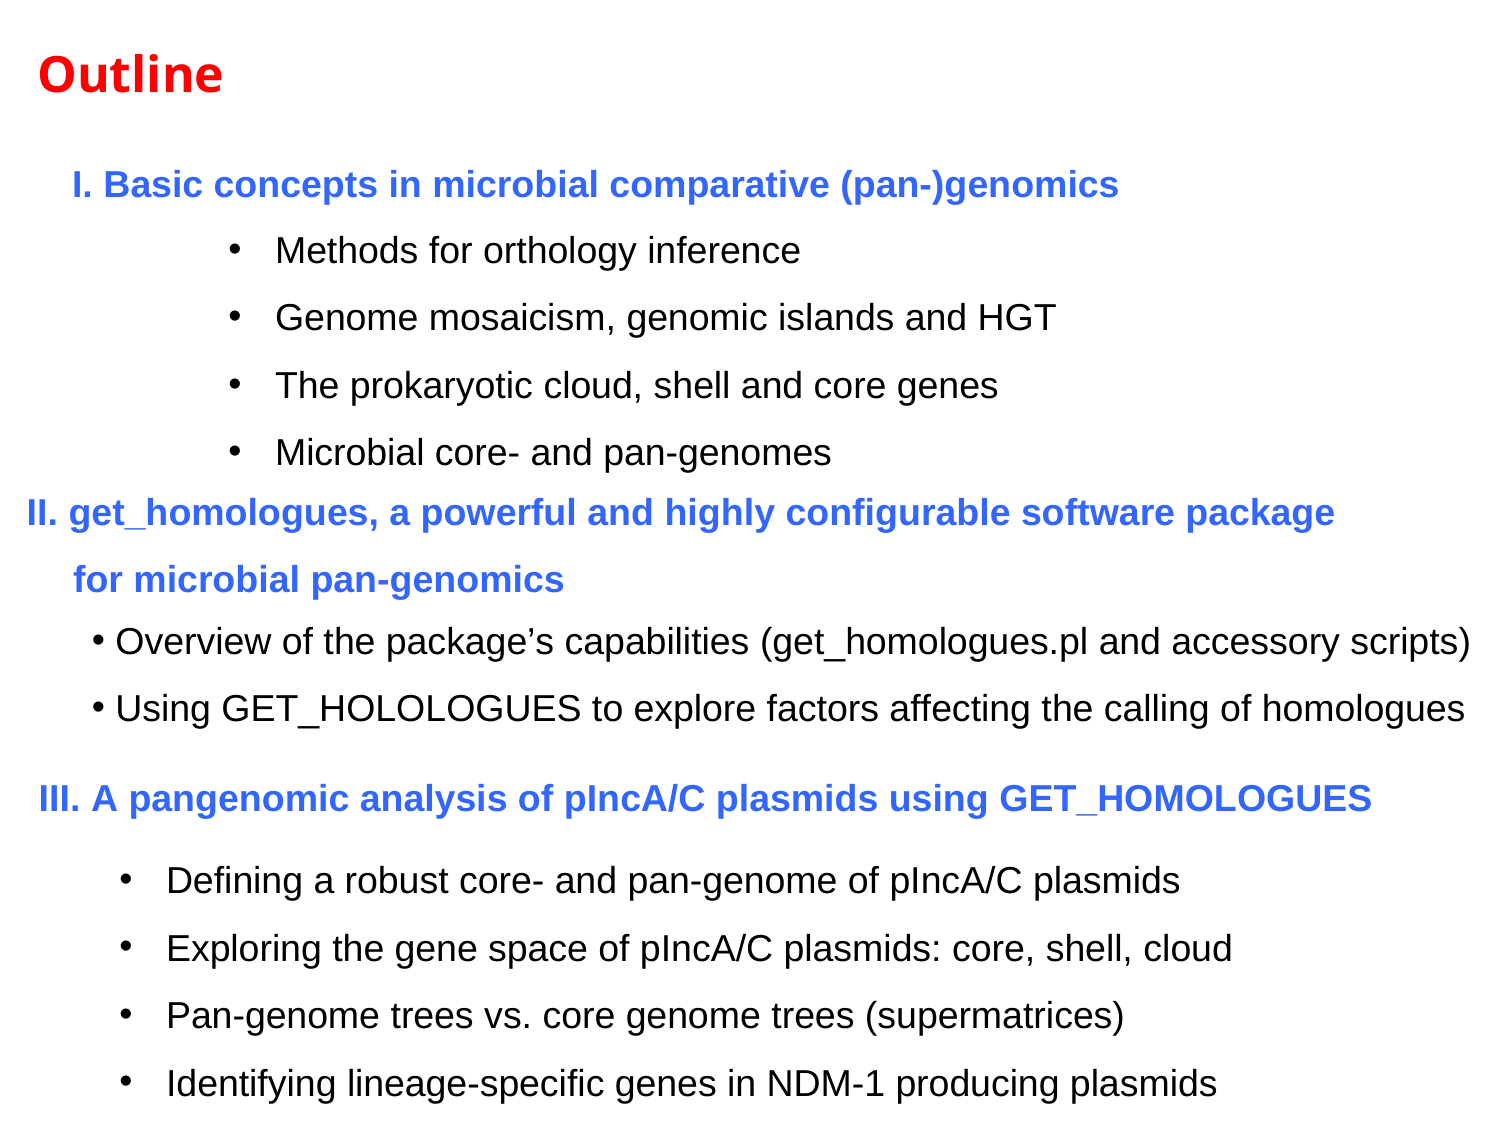

Outline
I. Basic concepts in microbial comparative (pan-)genomics
Methods for orthology inference
Genome mosaicism, genomic islands and HGT
The prokaryotic cloud, shell and core genes
Microbial core- and pan-genomes
II. get_homologues, a powerful and highly configurable software package for microbial pan-genomics
 Overview of the package’s capabilities (get_homologues.pl and accessory scripts)
 Using GET_HOLOLOGUES to explore factors affecting the calling of homologues
III. A pangenomic analysis of pIncA/C plasmids using GET_HOMOLOGUES
Defining a robust core- and pan-genome of pIncA/C plasmids
Exploring the gene space of pIncA/C plasmids: core, shell, cloud
Pan-genome trees vs. core genome trees (supermatrices)
Identifying lineage-specific genes in NDM-1 producing plasmids